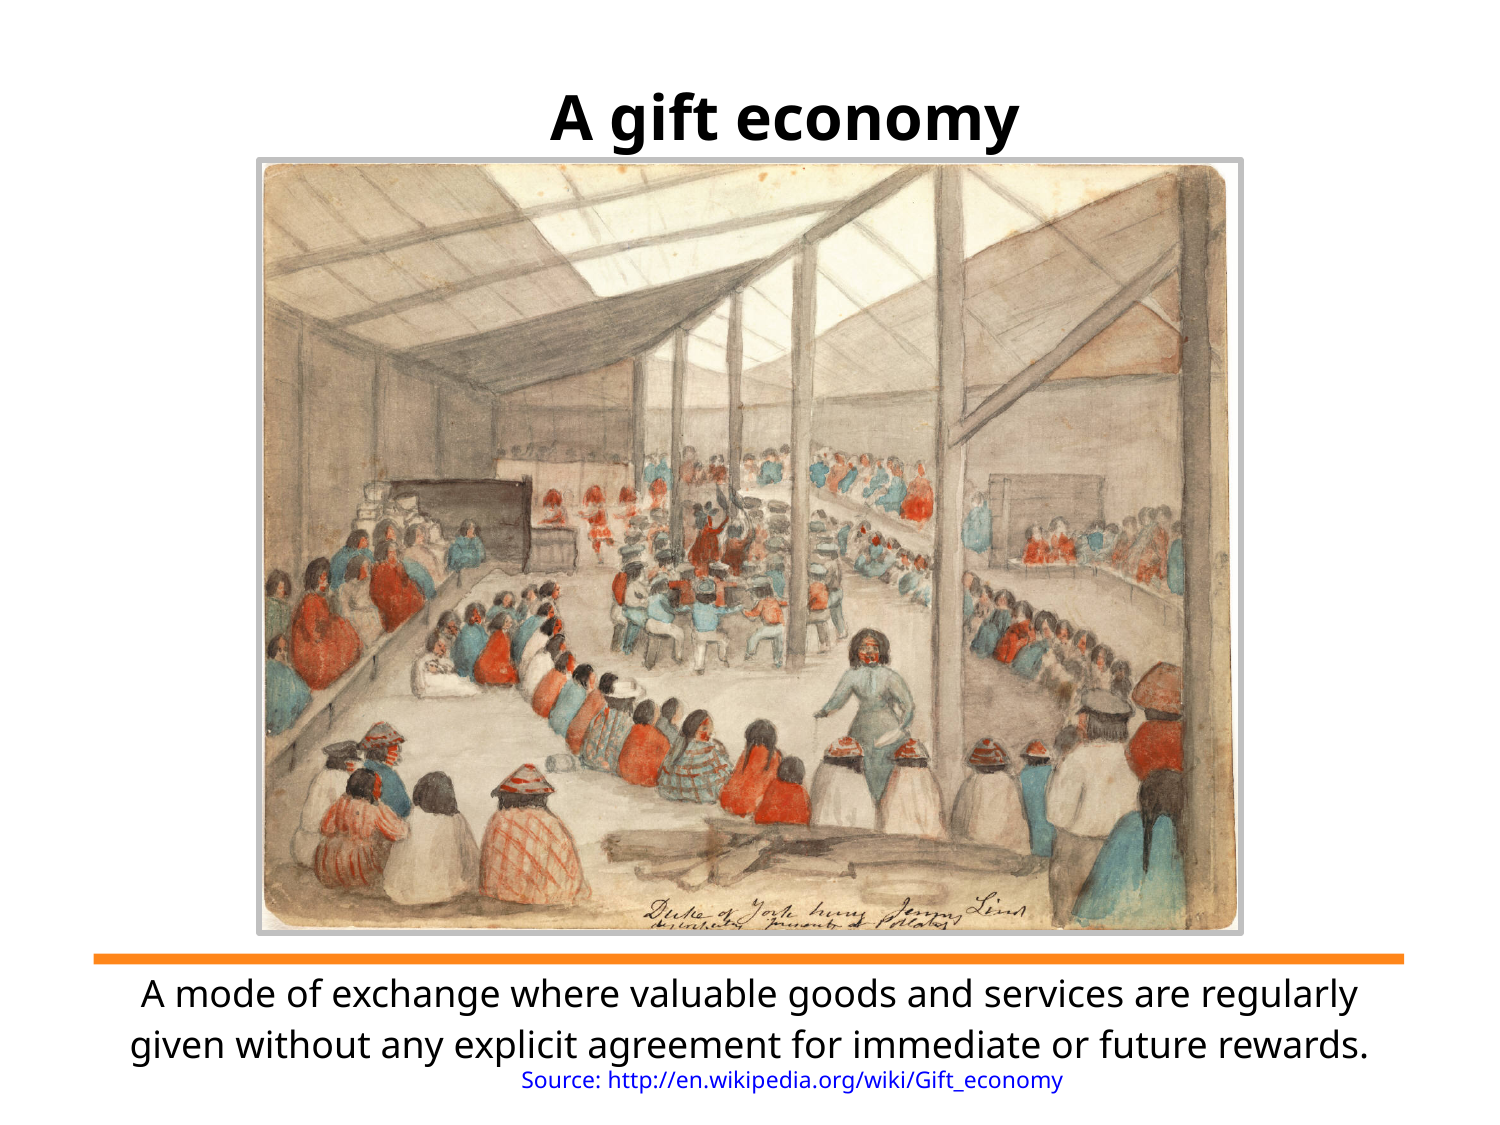

# A gift economy
A mode of exchange where valuable goods and services are regularly given without any explicit agreement for immediate or future rewards.
Source: http://en.wikipedia.org/wiki/Gift_economy